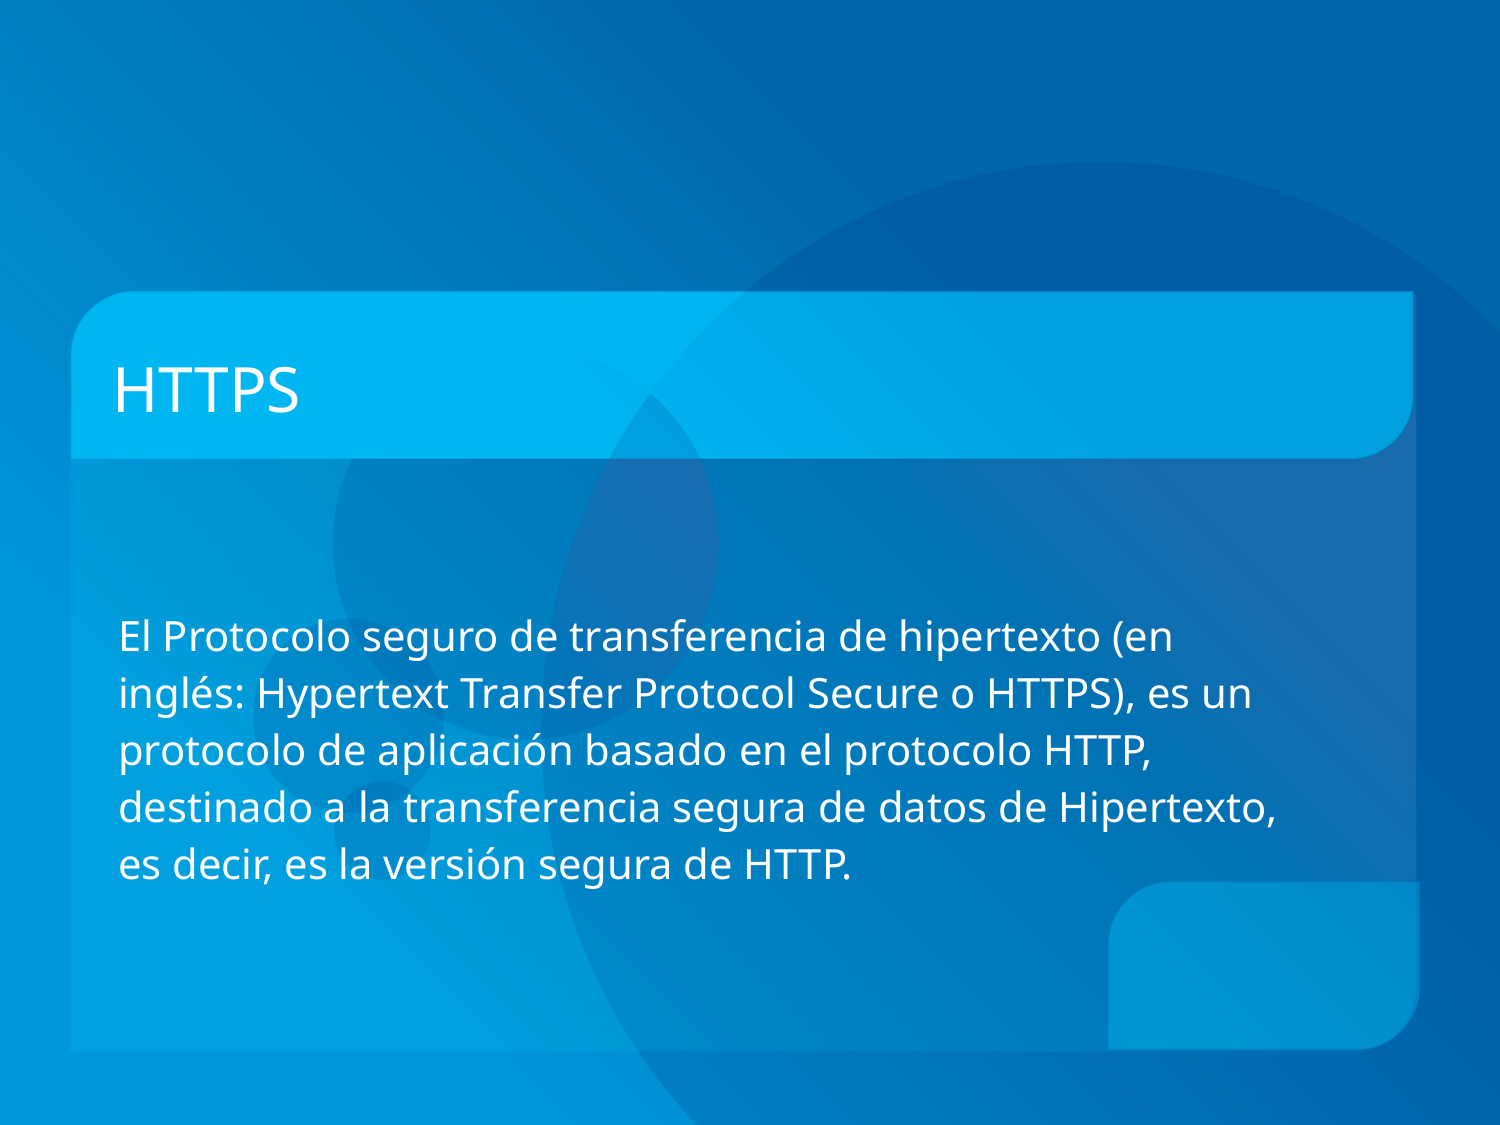

# HTTPS
El Protocolo seguro de transferencia de hipertexto (en inglés: Hypertext Transfer Protocol Secure o HTTPS), es un protocolo de aplicación basado en el protocolo HTTP, destinado a la transferencia segura de datos de Hipertexto, es decir, es la versión segura de HTTP.